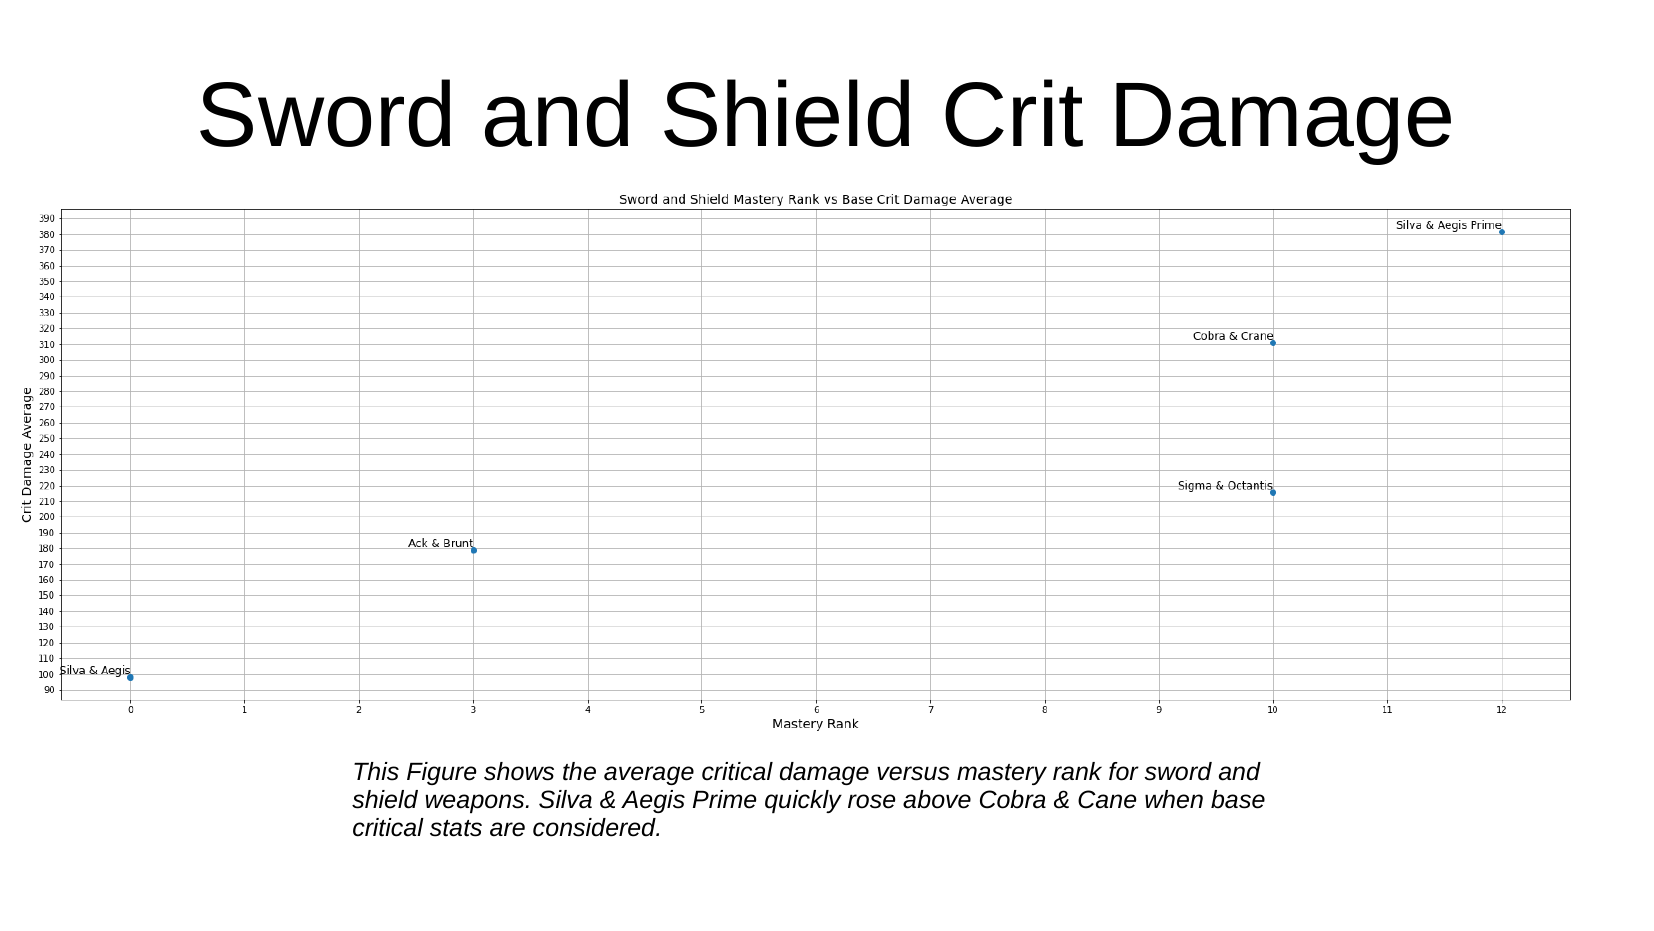

# Sword and Shield Crit Damage
This Figure shows the average critical damage versus mastery rank for sword and shield weapons. Silva & Aegis Prime quickly rose above Cobra & Cane when base critical stats are considered.